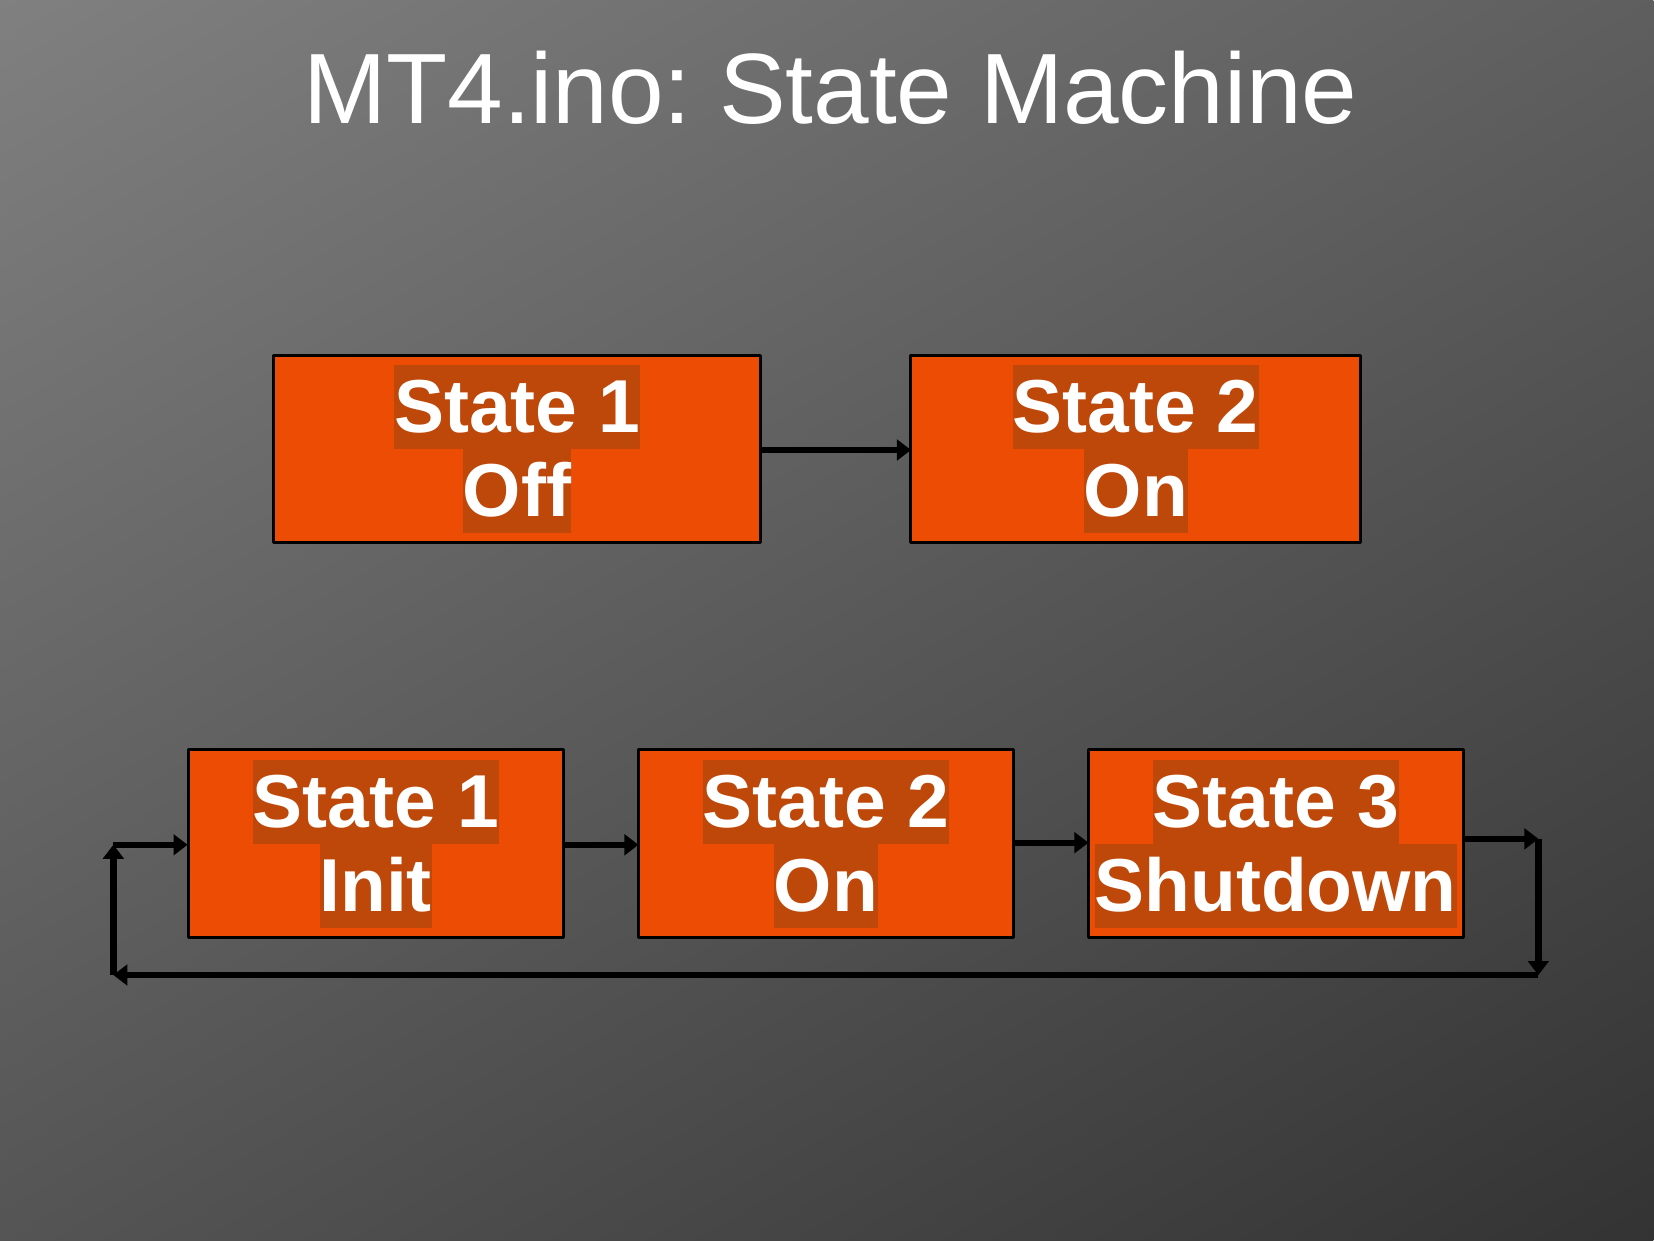

# MT4.ino: State Machine
State 1
Off
State 2
On
State 1
Init
State 2
On
State 3
Shutdown